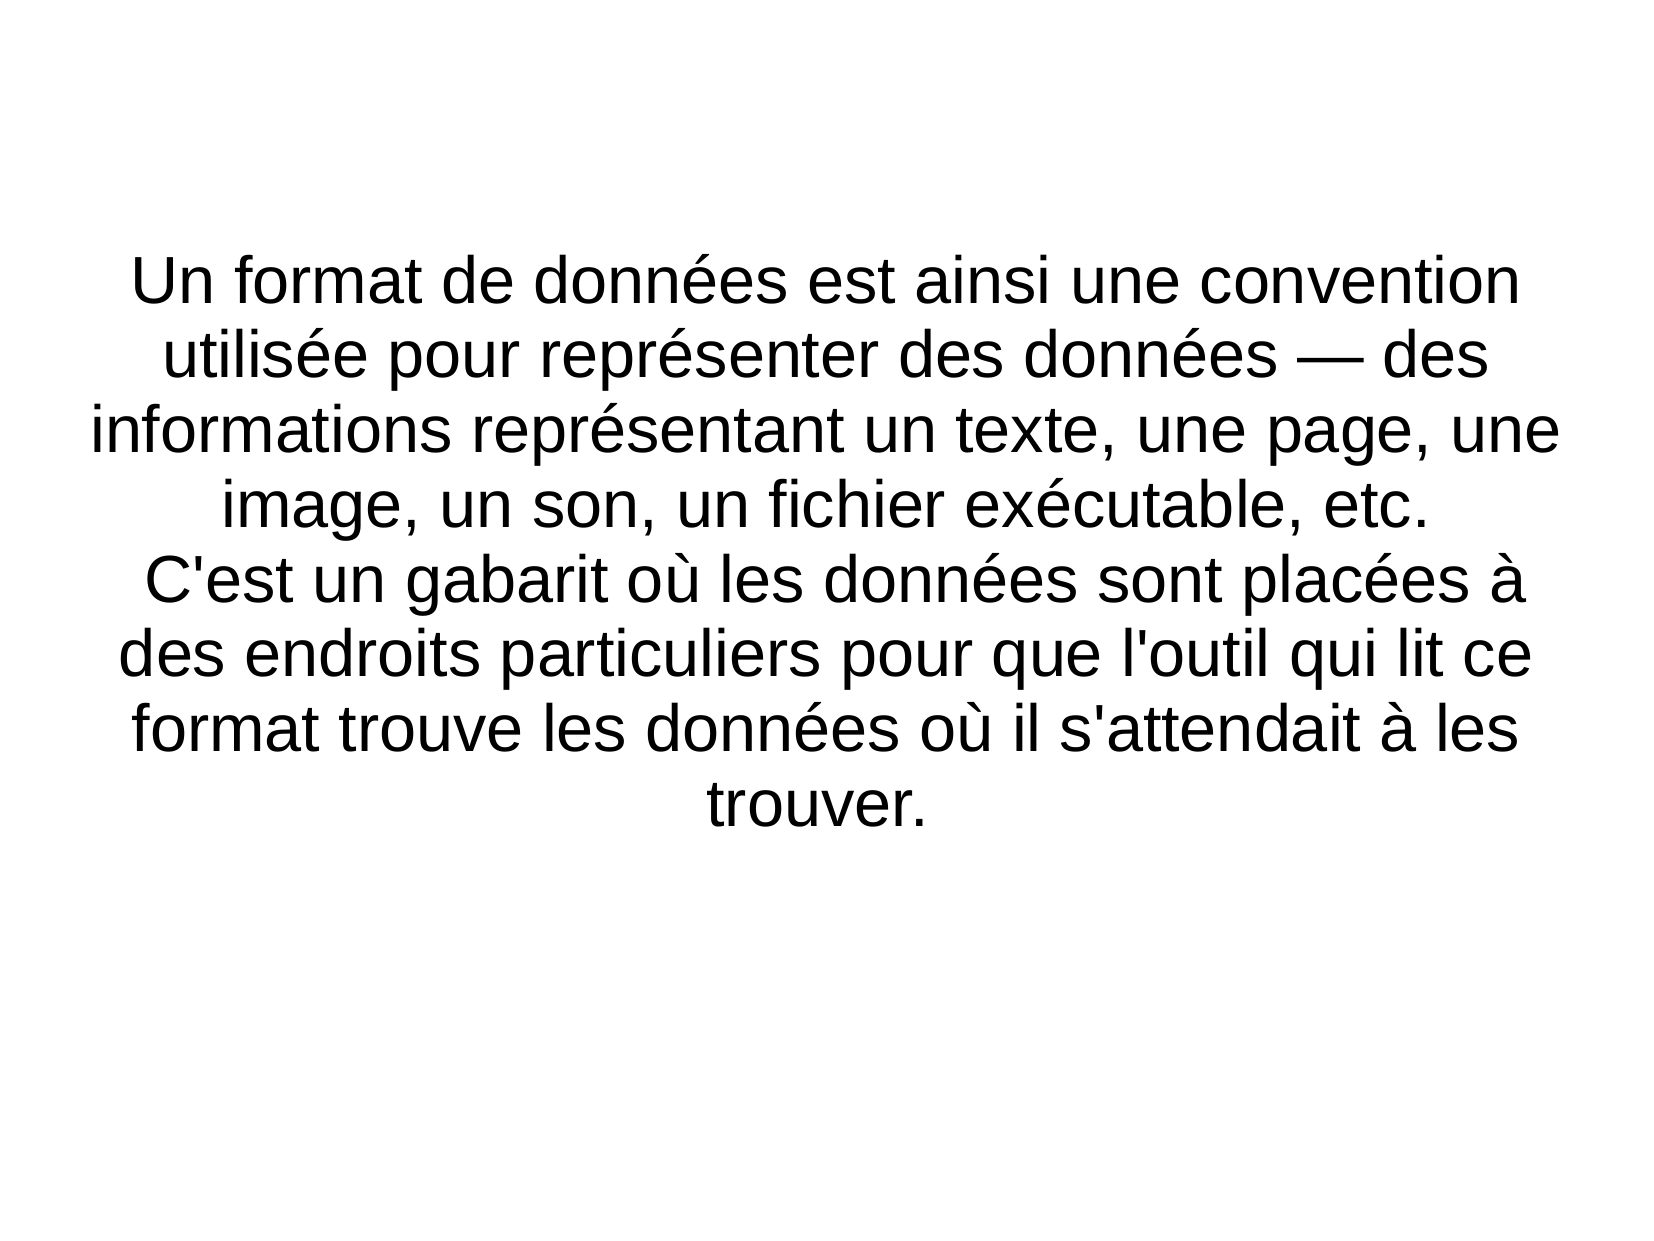

# Un format de données est ainsi une convention utilisée pour représenter des données — des informations représentant un texte, une page, une image, un son, un fichier exécutable, etc.
 C'est un gabarit où les données sont placées à des endroits particuliers pour que l'outil qui lit ce format trouve les données où il s'attendait à les trouver.